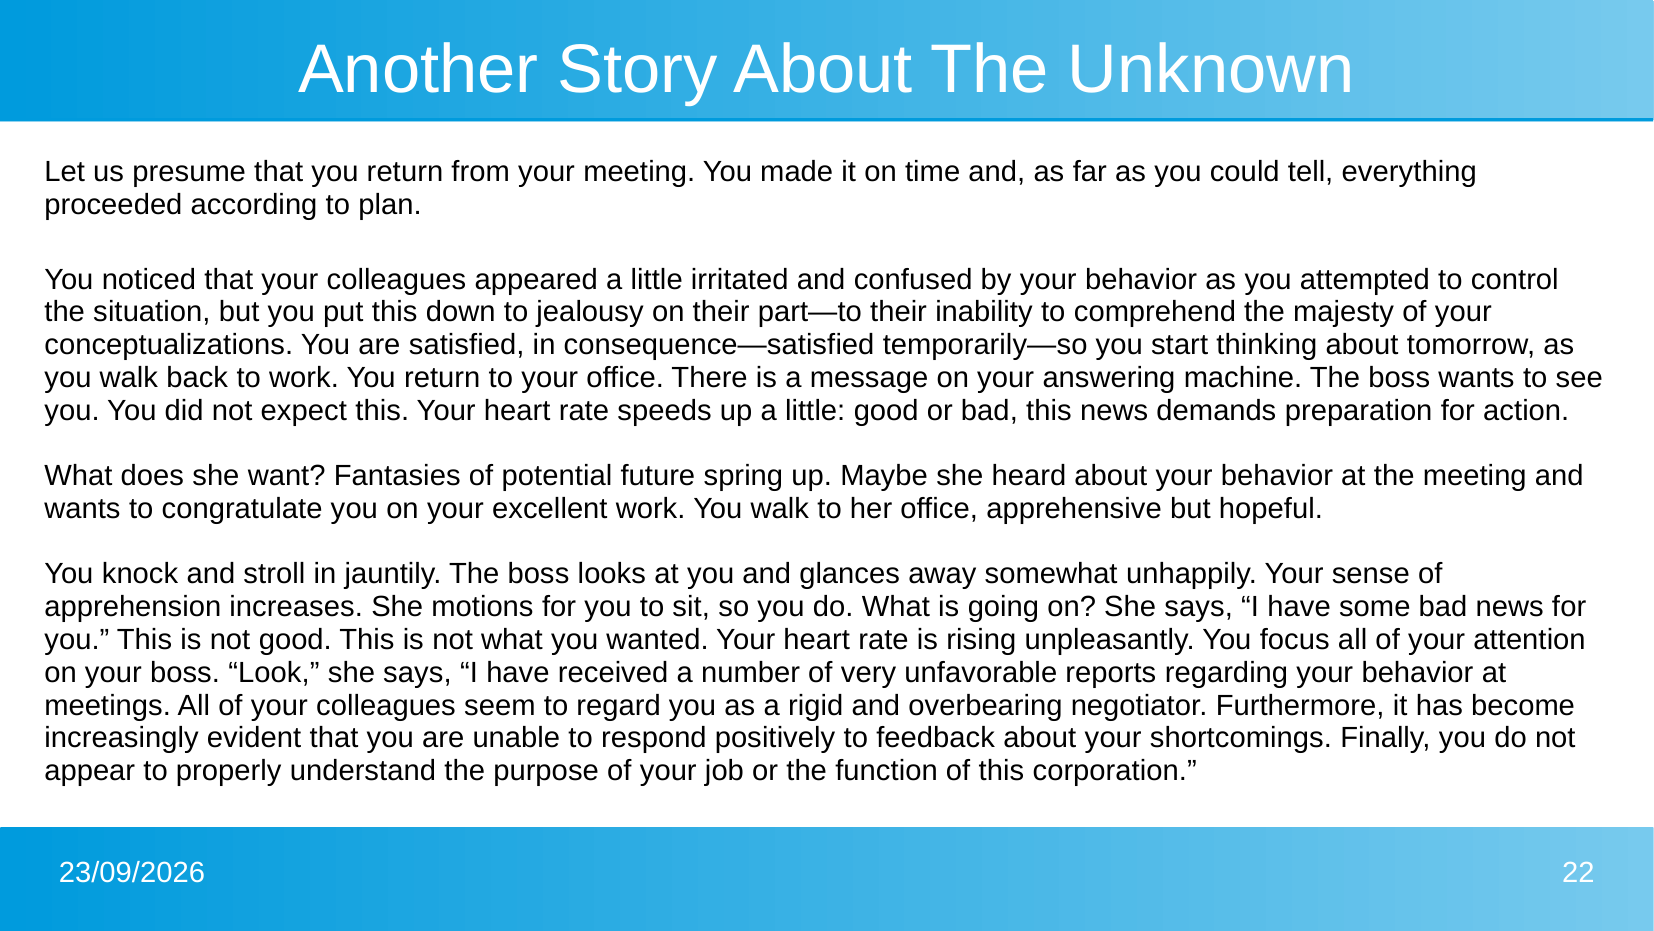

# Another Story About The Unknown
Let us presume that you return from your meeting. You made it on time and, as far as you could tell, everything proceeded according to plan.
You noticed that your colleagues appeared a little irritated and confused by your behavior as you attempted to control the situation, but you put this down to jealousy on their part—to their inability to comprehend the majesty of your conceptualizations. You are satisfied, in consequence—satisfied temporarily—so you start thinking about tomorrow, as you walk back to work. You return to your office. There is a message on your answering machine. The boss wants to see you. You did not expect this. Your heart rate speeds up a little: good or bad, this news demands preparation for action.
What does she want? Fantasies of potential future spring up. Maybe she heard about your behavior at the meeting and wants to congratulate you on your excellent work. You walk to her office, apprehensive but hopeful.
You knock and stroll in jauntily. The boss looks at you and glances away somewhat unhappily. Your sense of apprehension increases. She motions for you to sit, so you do. What is going on? She says, “I have some bad news for you.” This is not good. This is not what you wanted. Your heart rate is rising unpleasantly. You focus all of your attention on your boss. “Look,” she says, “I have received a number of very unfavorable reports regarding your behavior at meetings. All of your colleagues seem to regard you as a rigid and overbearing negotiator. Furthermore, it has become increasingly evident that you are unable to respond positively to feedback about your shortcomings. Finally, you do not appear to properly understand the purpose of your job or the function of this corporation.”
22